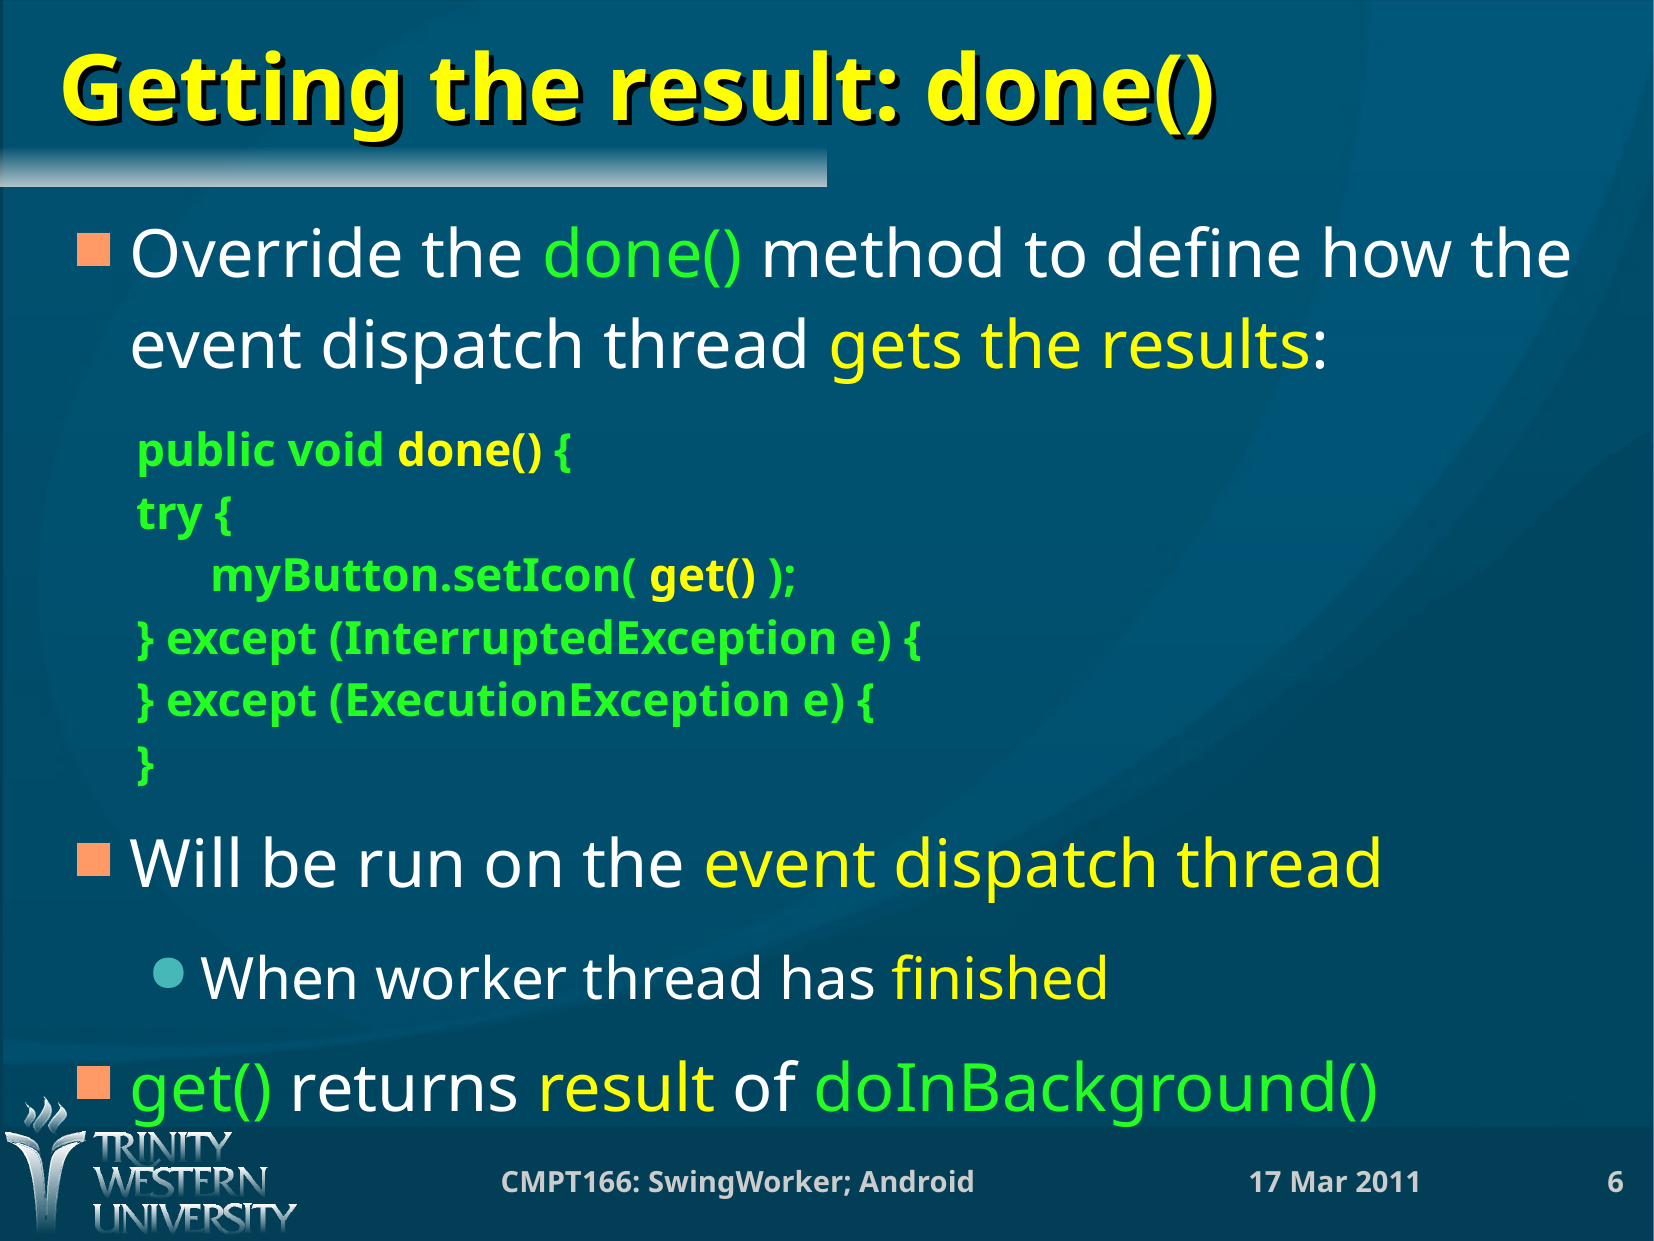

# Getting the result: done()
Override the done() method to define how the event dispatch thread gets the results:
public void done() {
try {
	myButton.setIcon( get() );
} except (InterruptedException e) {
} except (ExecutionException e) {
}
Will be run on the event dispatch thread
When worker thread has finished
get() returns result of doInBackground()
CMPT166: SwingWorker; Android
17 Mar 2011
6